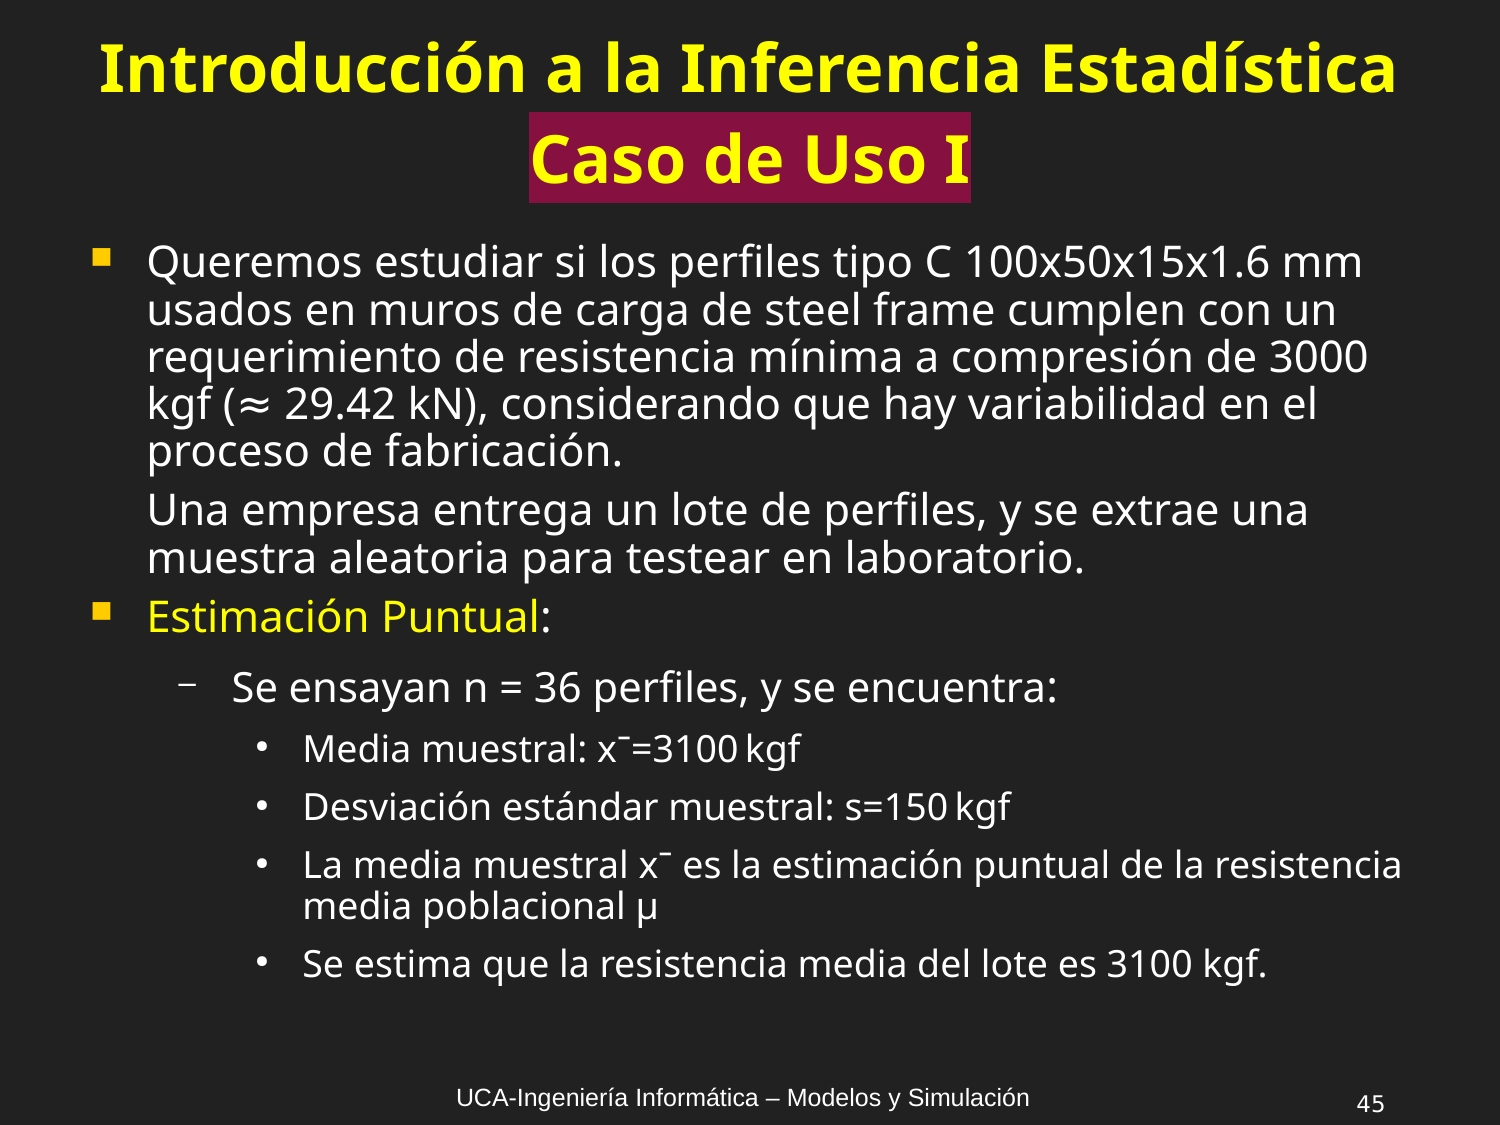

# Introducción a la Inferencia Estadística Caso de Uso I
Queremos estudiar si los perfiles tipo C 100x50x15x1.6 mm usados en muros de carga de steel frame cumplen con un requerimiento de resistencia mínima a compresión de 3000 kgf (≈ 29.42 kN), considerando que hay variabilidad en el proceso de fabricación.
Una empresa entrega un lote de perfiles, y se extrae una muestra aleatoria para testear en laboratorio.
Estimación Puntual:
Se ensayan n = 36 perfiles, y se encuentra:
Media muestral: xˉ=3100 kgf
Desviación estándar muestral: s=150 kgf
La media muestral xˉ es la estimación puntual de la resistencia media poblacional μ
Se estima que la resistencia media del lote es 3100 kgf.